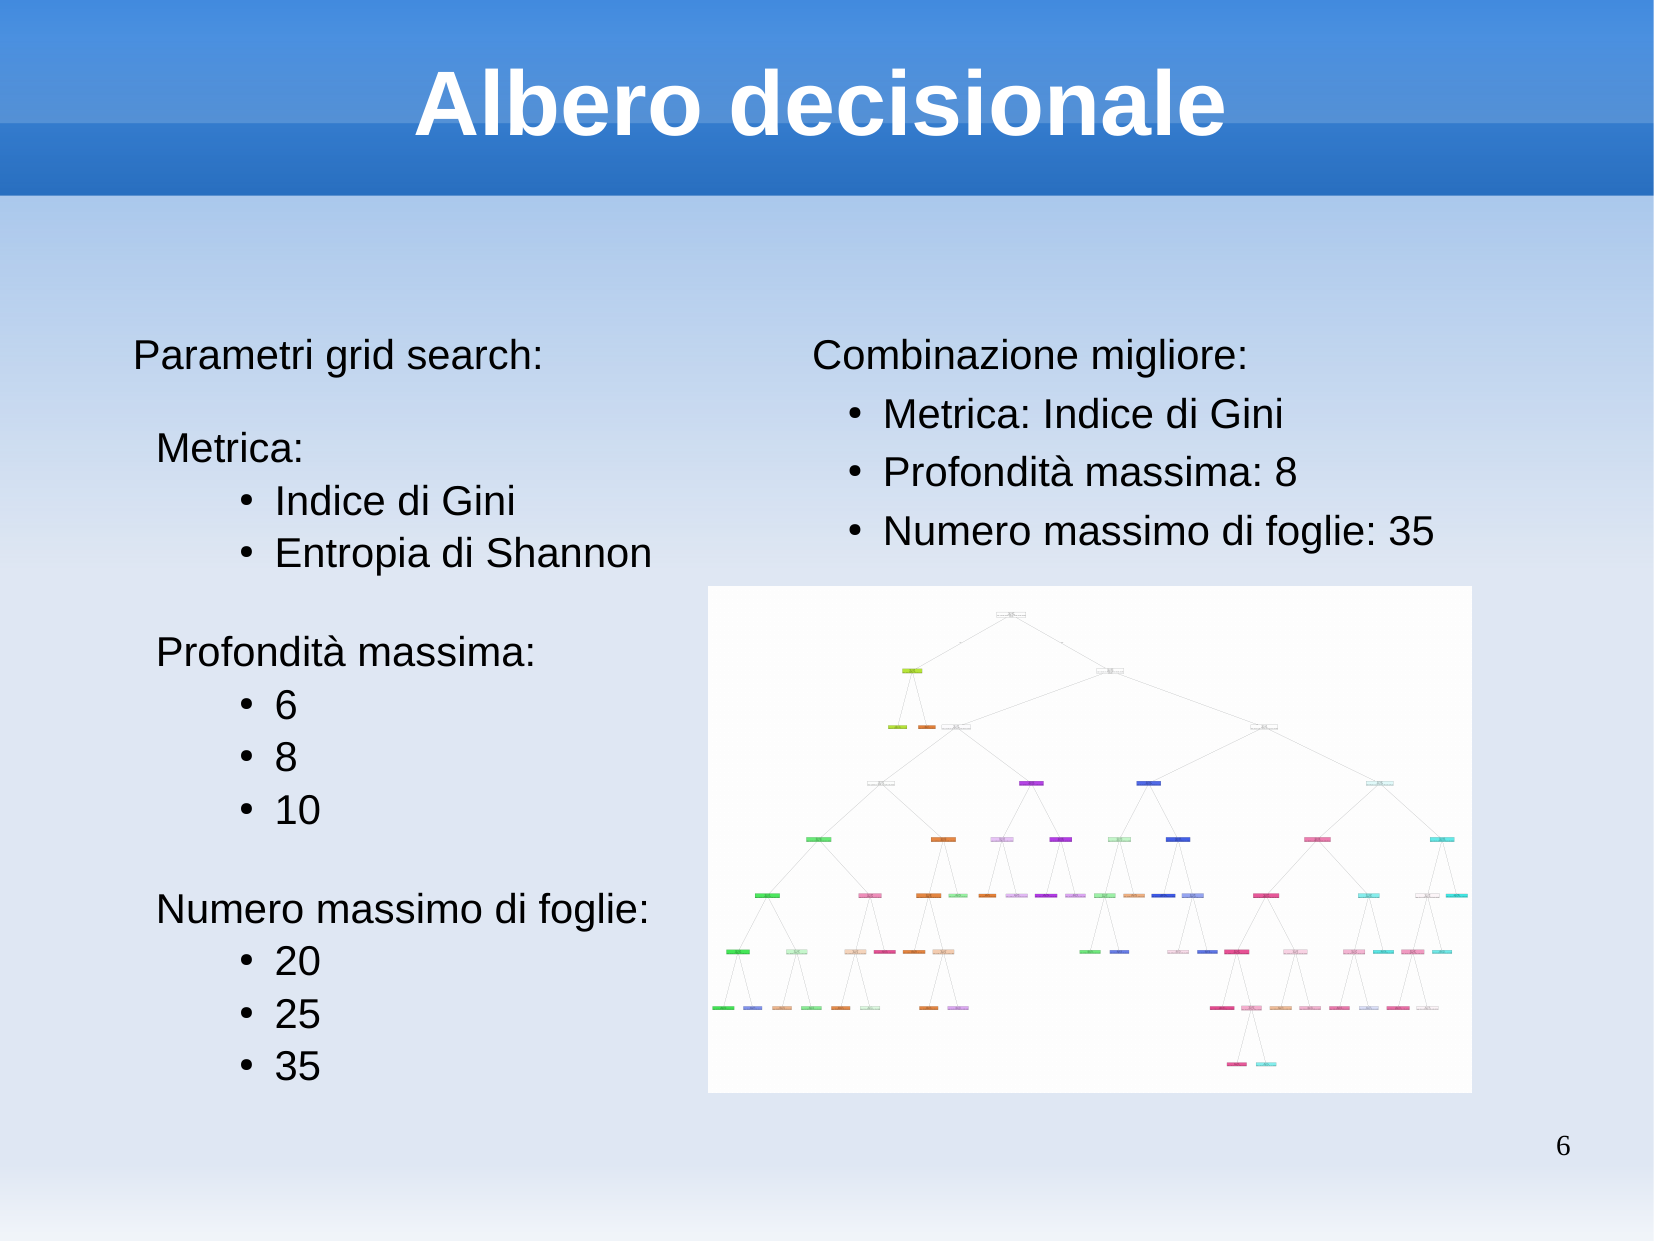

# Albero decisionale
Parametri grid search:
 Metrica:
Indice di Gini
Entropia di Shannon
 Profondità massima:
6
8
10
 Numero massimo di foglie:
20
25
35
Combinazione migliore:
Metrica: Indice di Gini
Profondità massima: 8
Numero massimo di foglie: 35
6